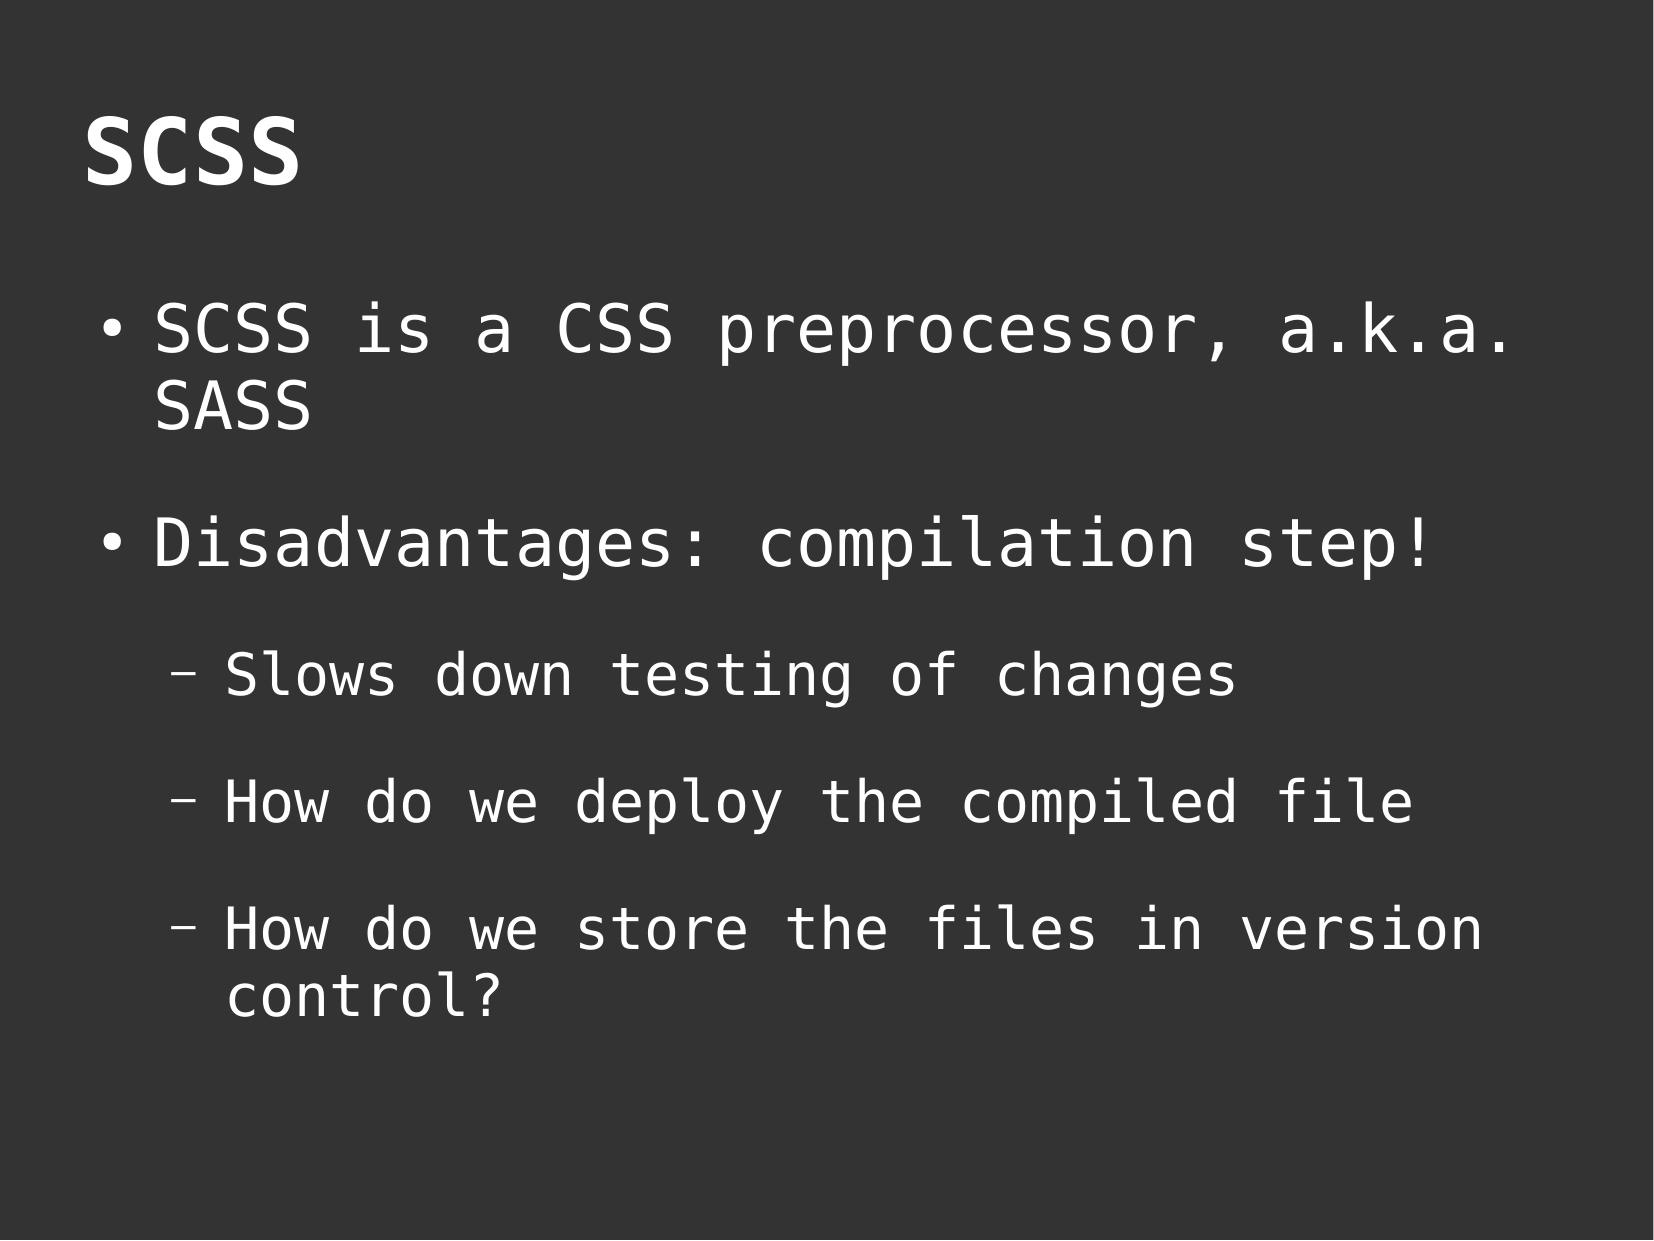

# SCSS
SCSS is a CSS preprocessor, a.k.a. SASS
Disadvantages: compilation step!
Slows down testing of changes
How do we deploy the compiled file
How do we store the files in version control?